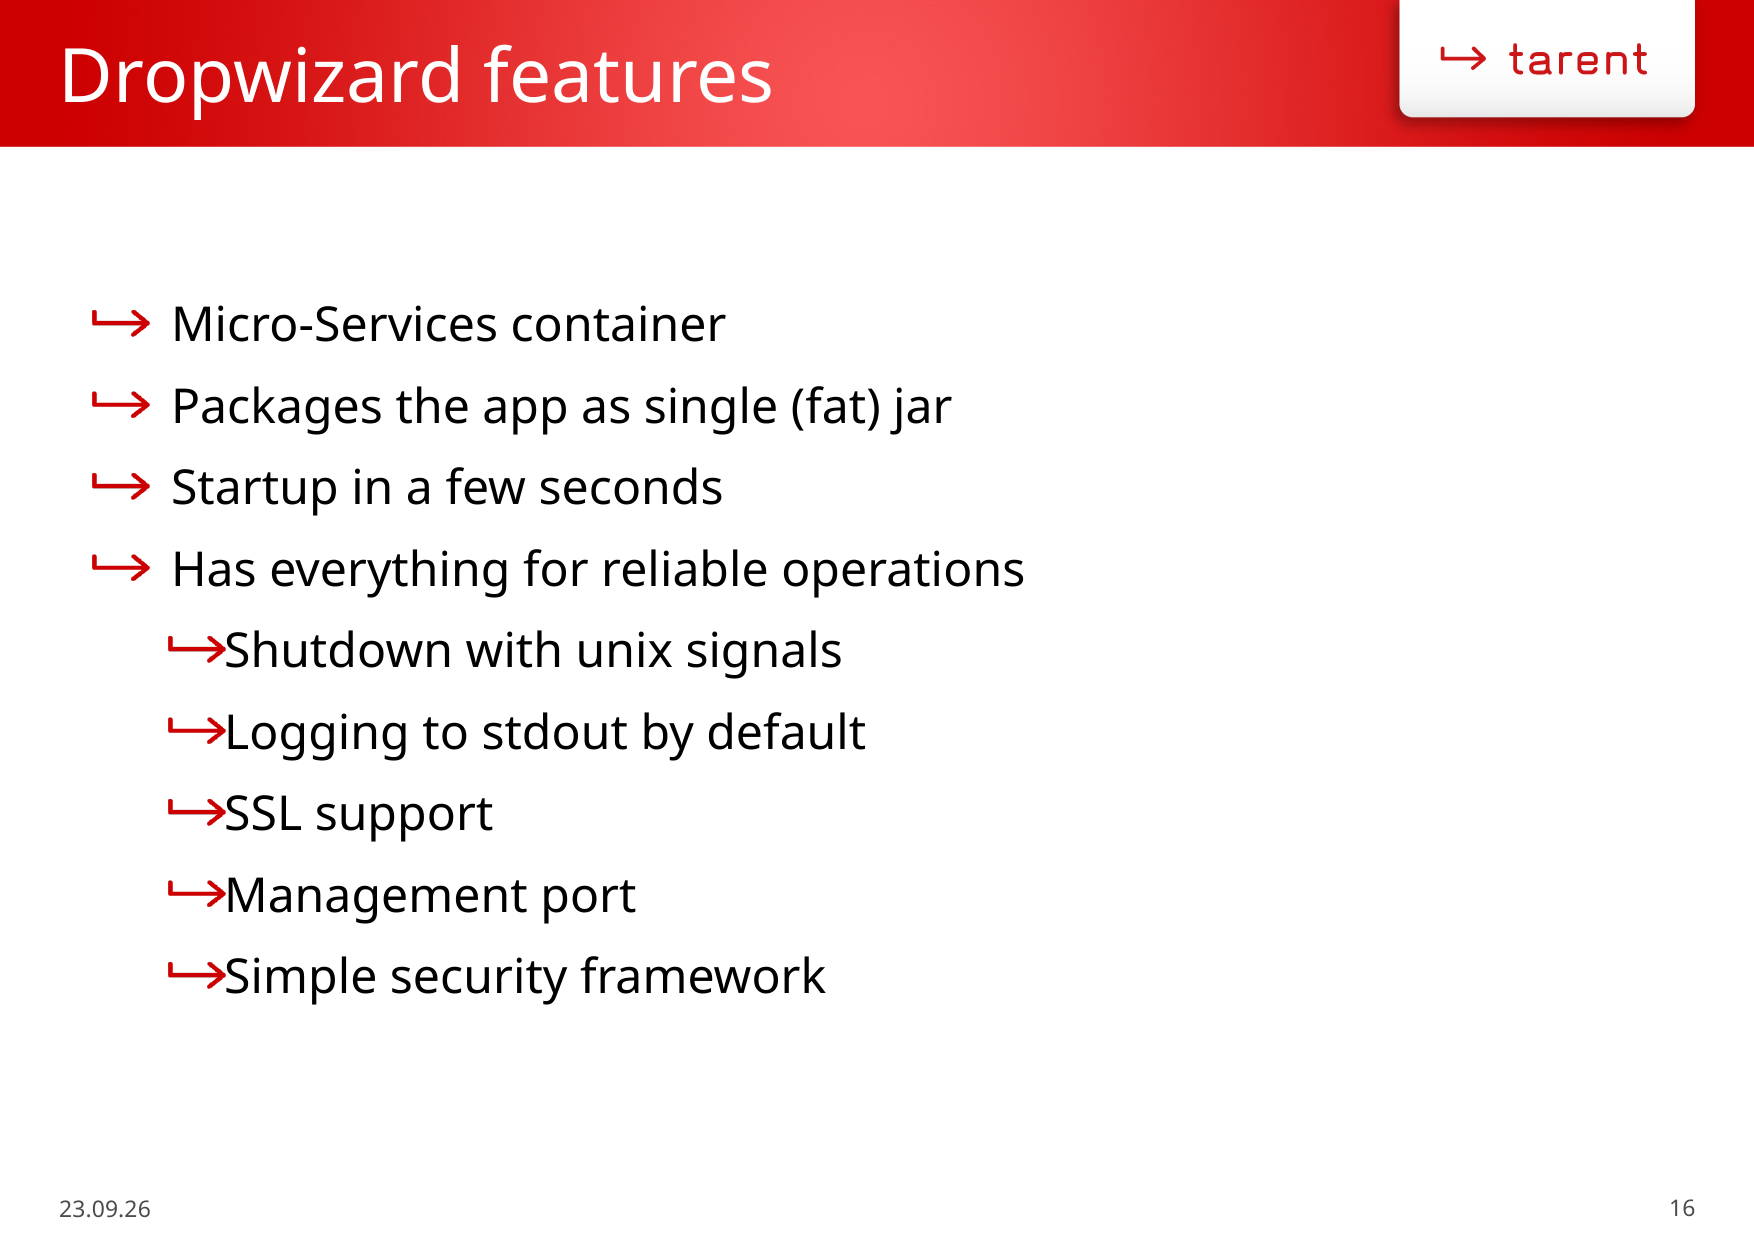

# Dropwizard features
Micro-Services container
Packages the app as single (fat) jar
Startup in a few seconds
Has everything for reliable operations
Shutdown with unix signals
Logging to stdout by default
SSL support
Management port
Simple security framework